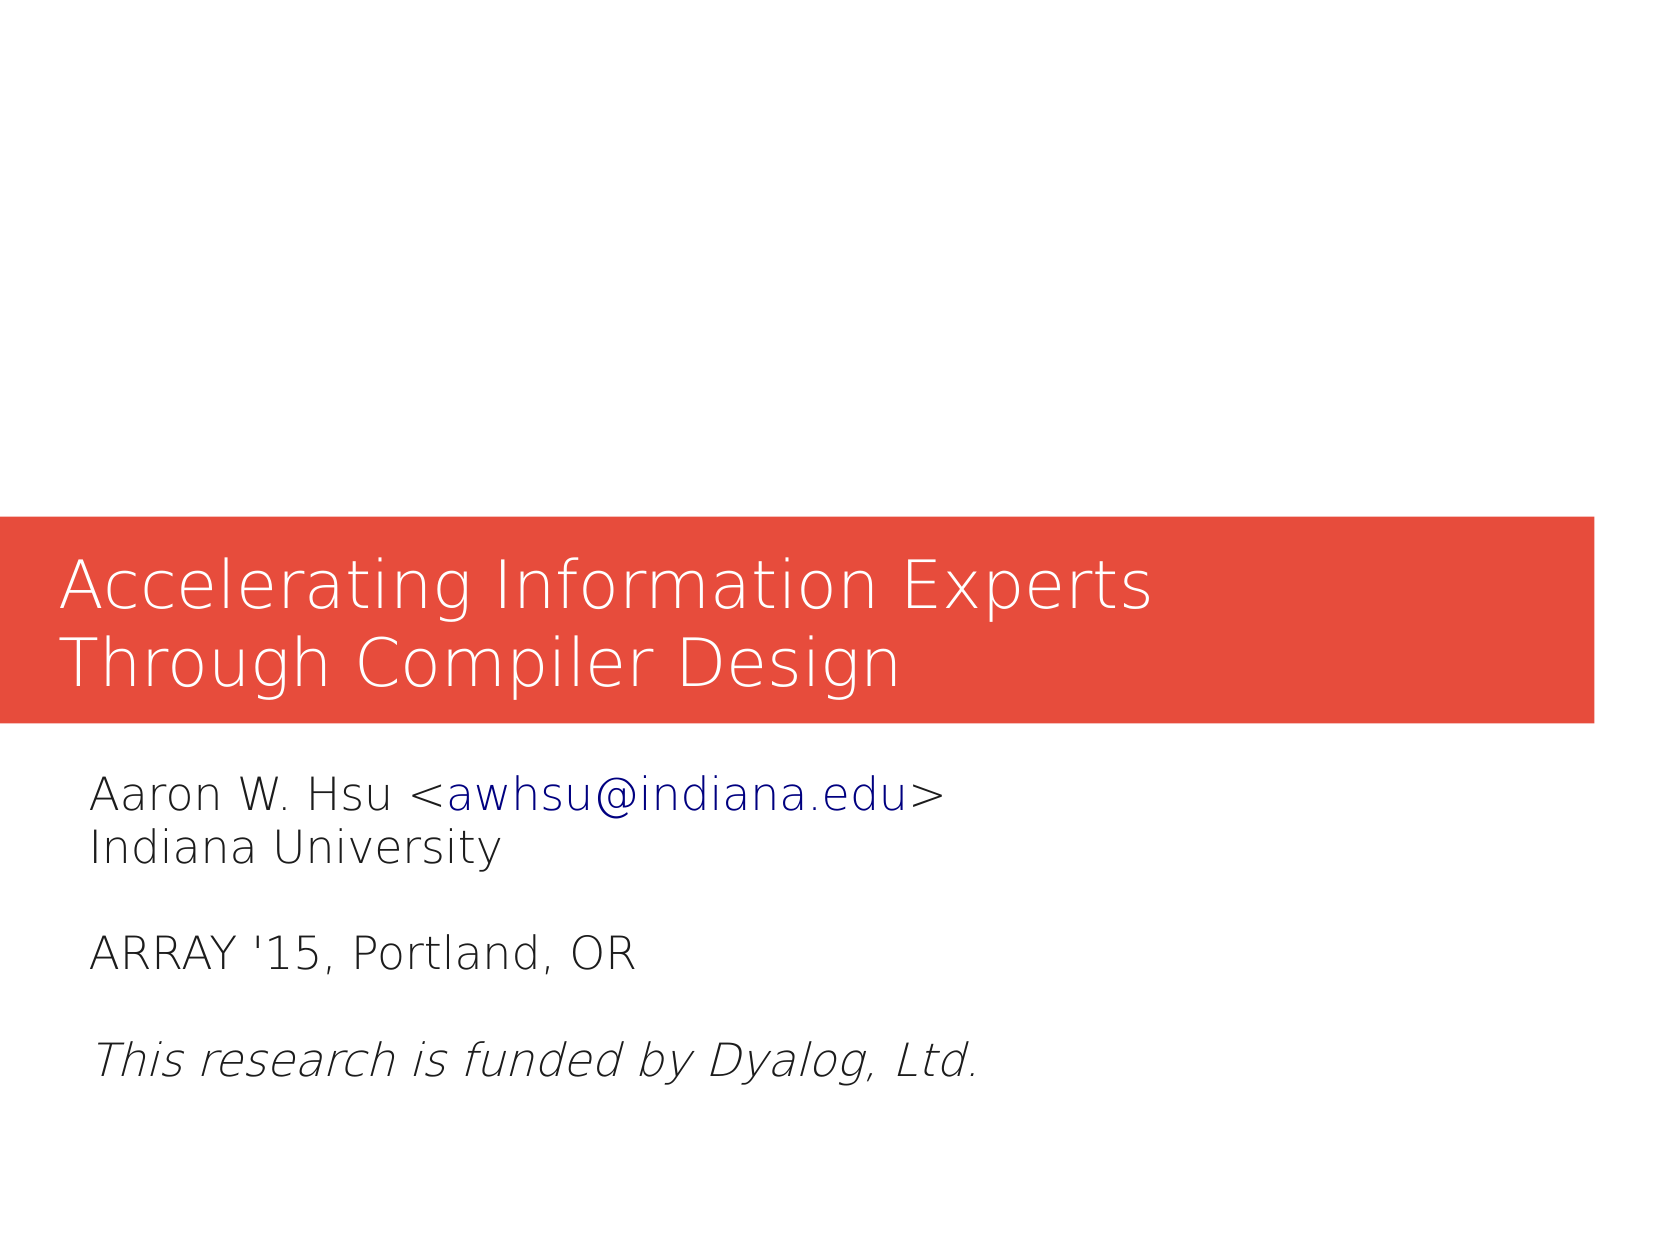

# Accelerating Information Experts Through Compiler Design
Aaron W. Hsu <awhsu@indiana.edu>
Indiana University
ARRAY '15, Portland, OR
This research is funded by Dyalog, Ltd.